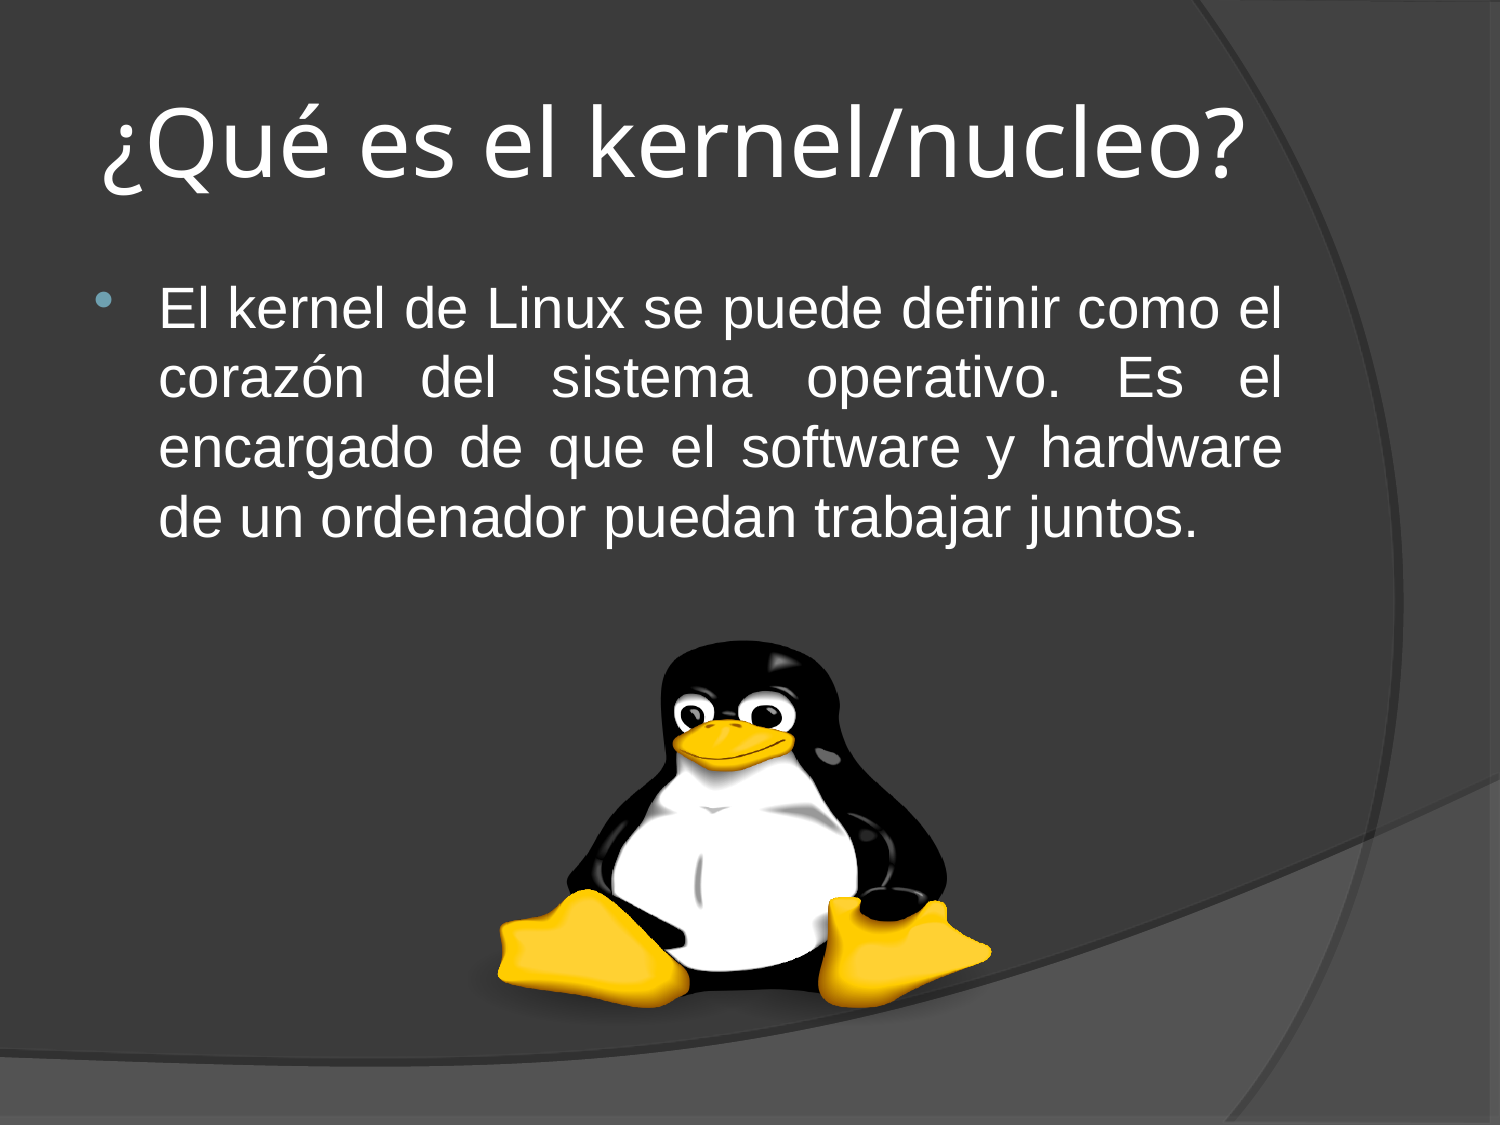

# ¿Qué es el kernel/nucleo?
El kernel de Linux se puede definir como el corazón del sistema operativo. Es el encargado de que el software y hardware de un ordenador puedan trabajar juntos.